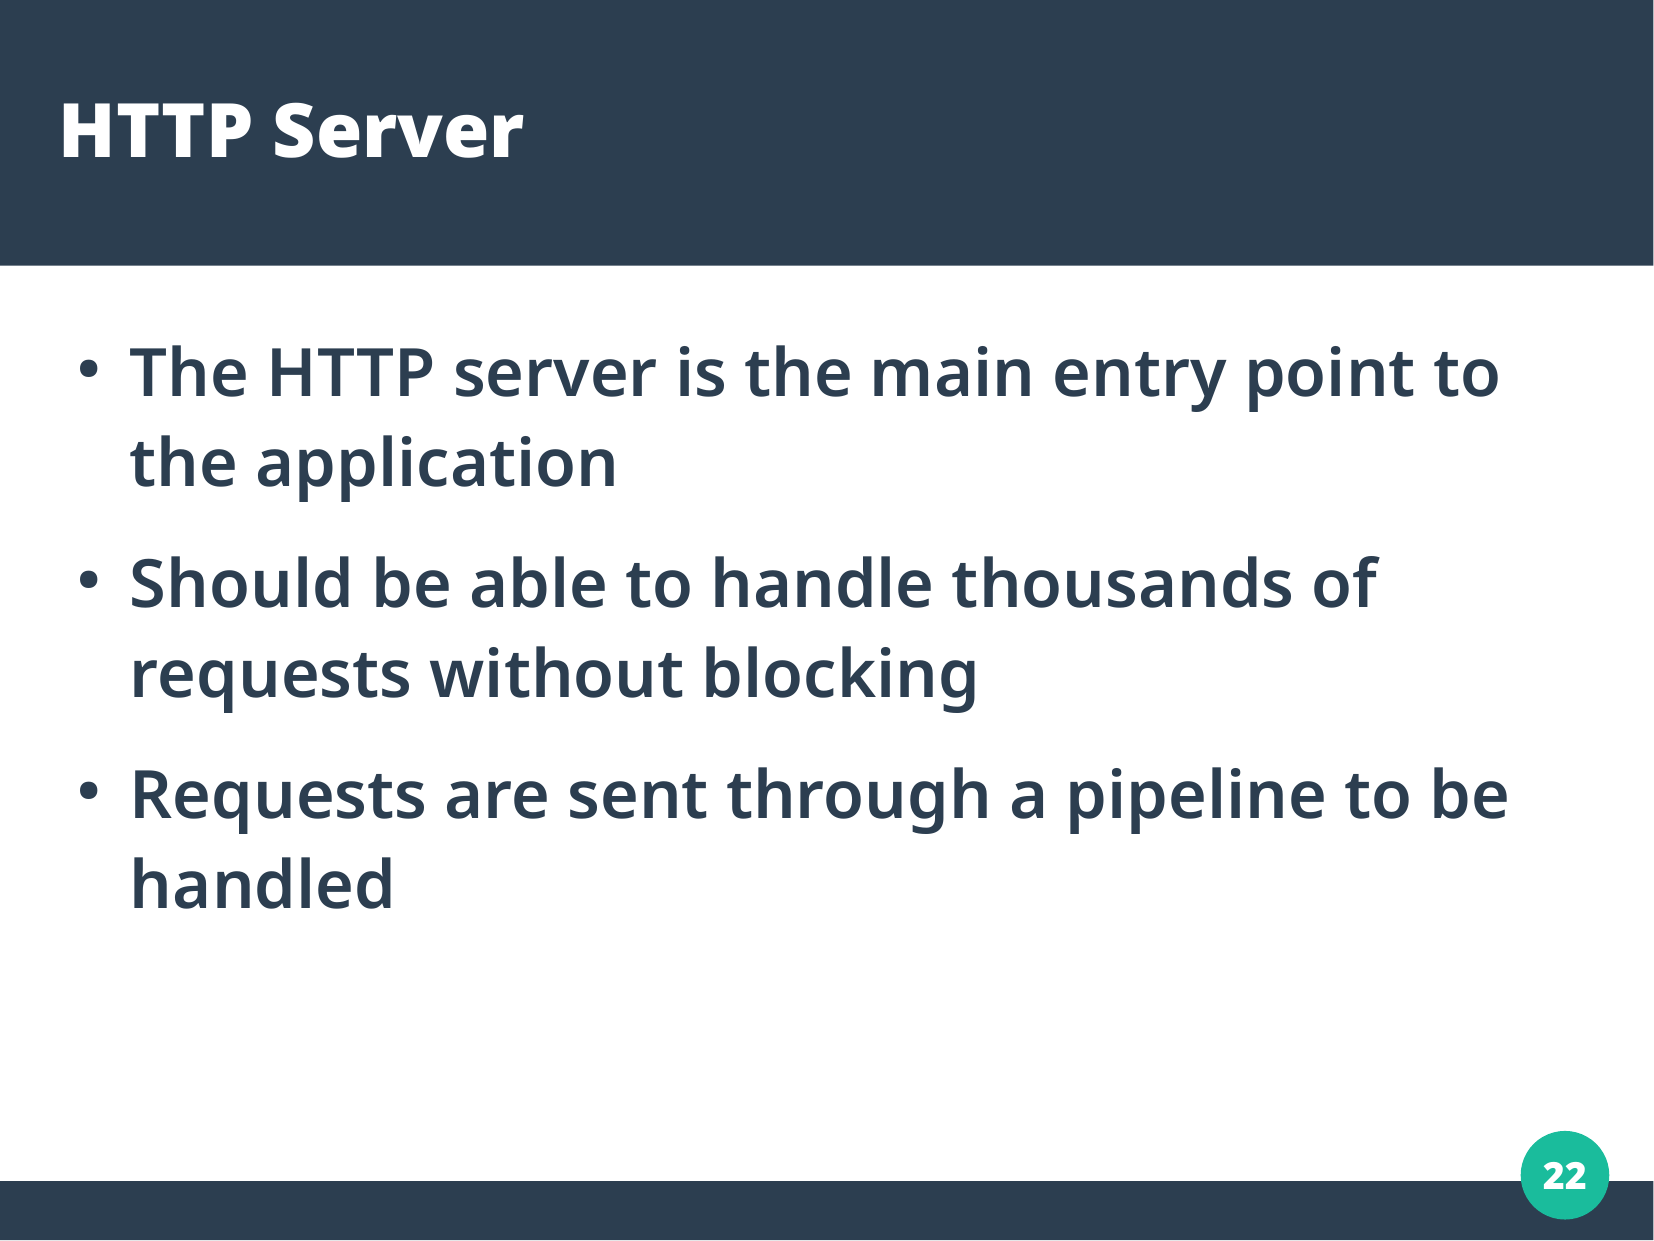

# HTTP Server
The HTTP server is the main entry point to the application
Should be able to handle thousands of requests without blocking
Requests are sent through a pipeline to be handled
22